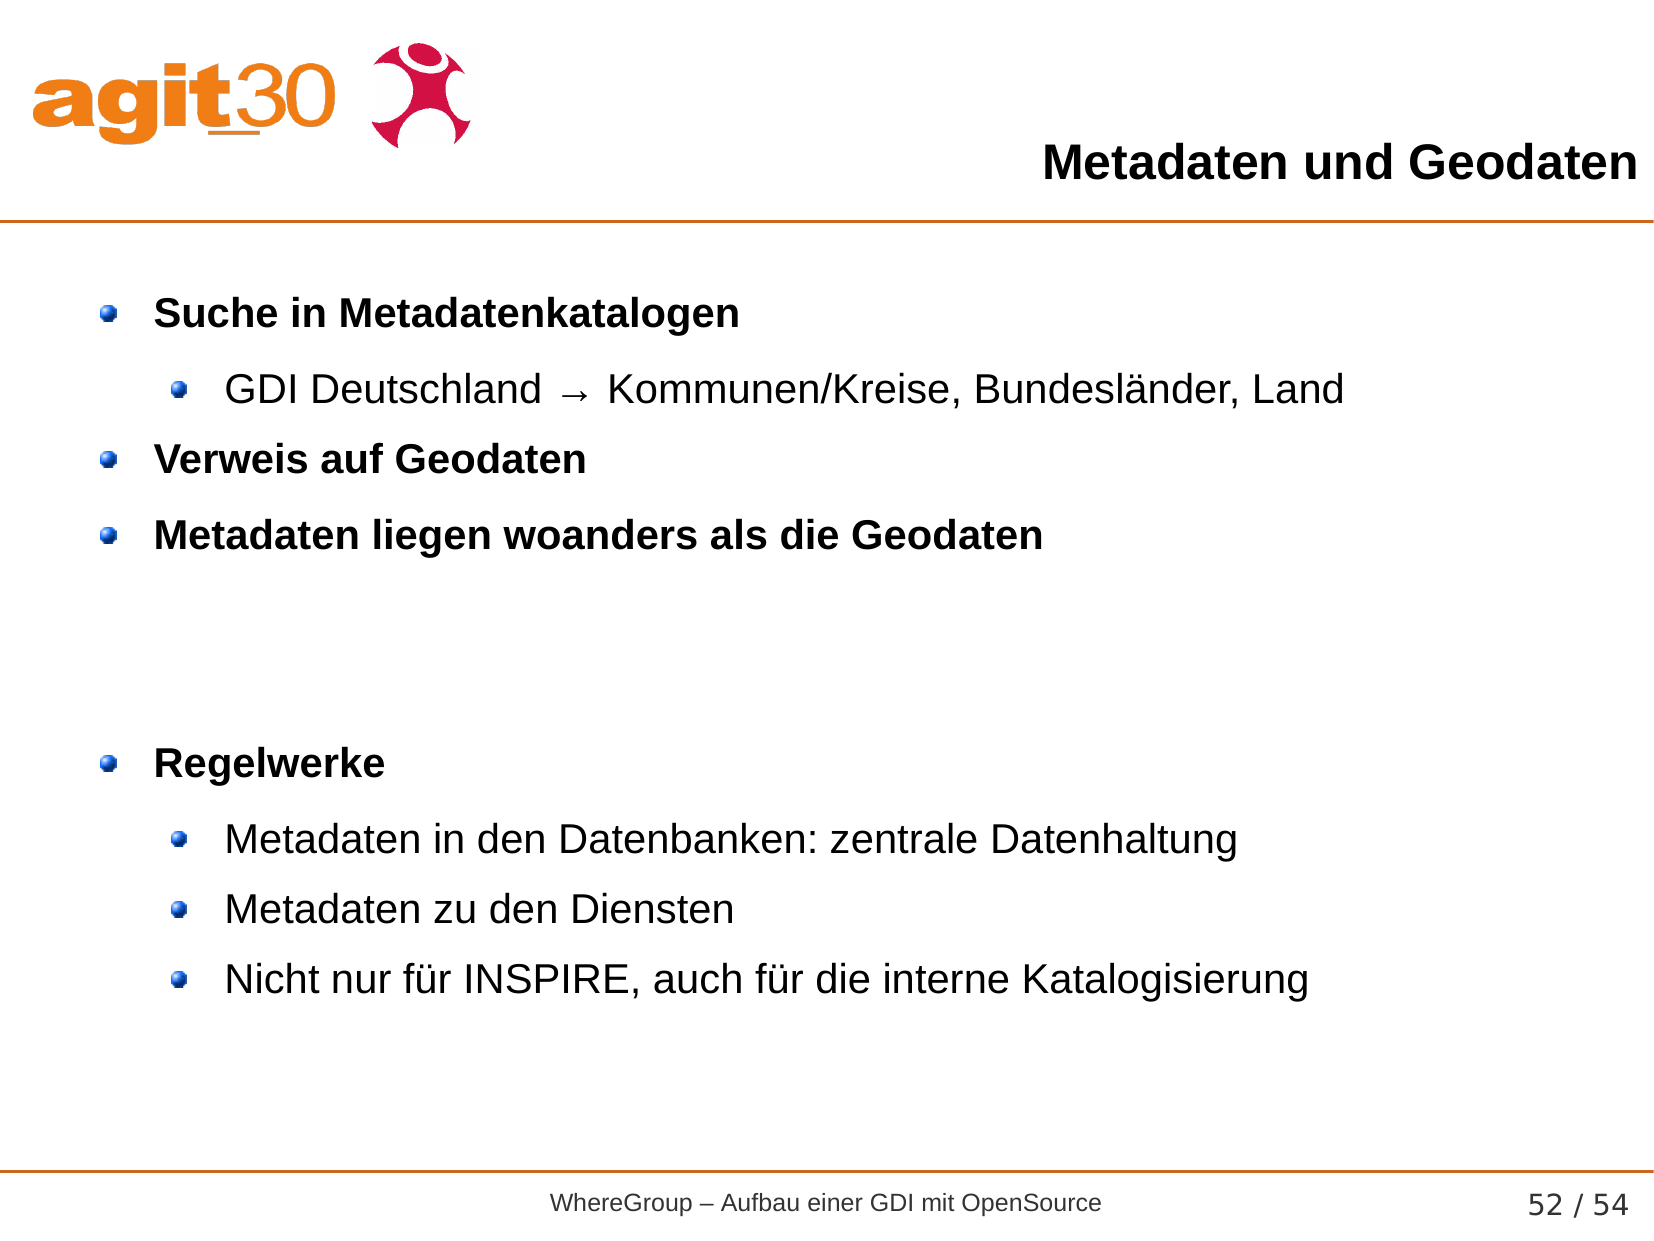

# Metadaten und Geodaten
Suche in Metadatenkatalogen
GDI Deutschland → Kommunen/Kreise, Bundesländer, Land
Verweis auf Geodaten
Metadaten liegen woanders als die Geodaten
Regelwerke
Metadaten in den Datenbanken: zentrale Datenhaltung
Metadaten zu den Diensten
Nicht nur für INSPIRE, auch für die interne Katalogisierung